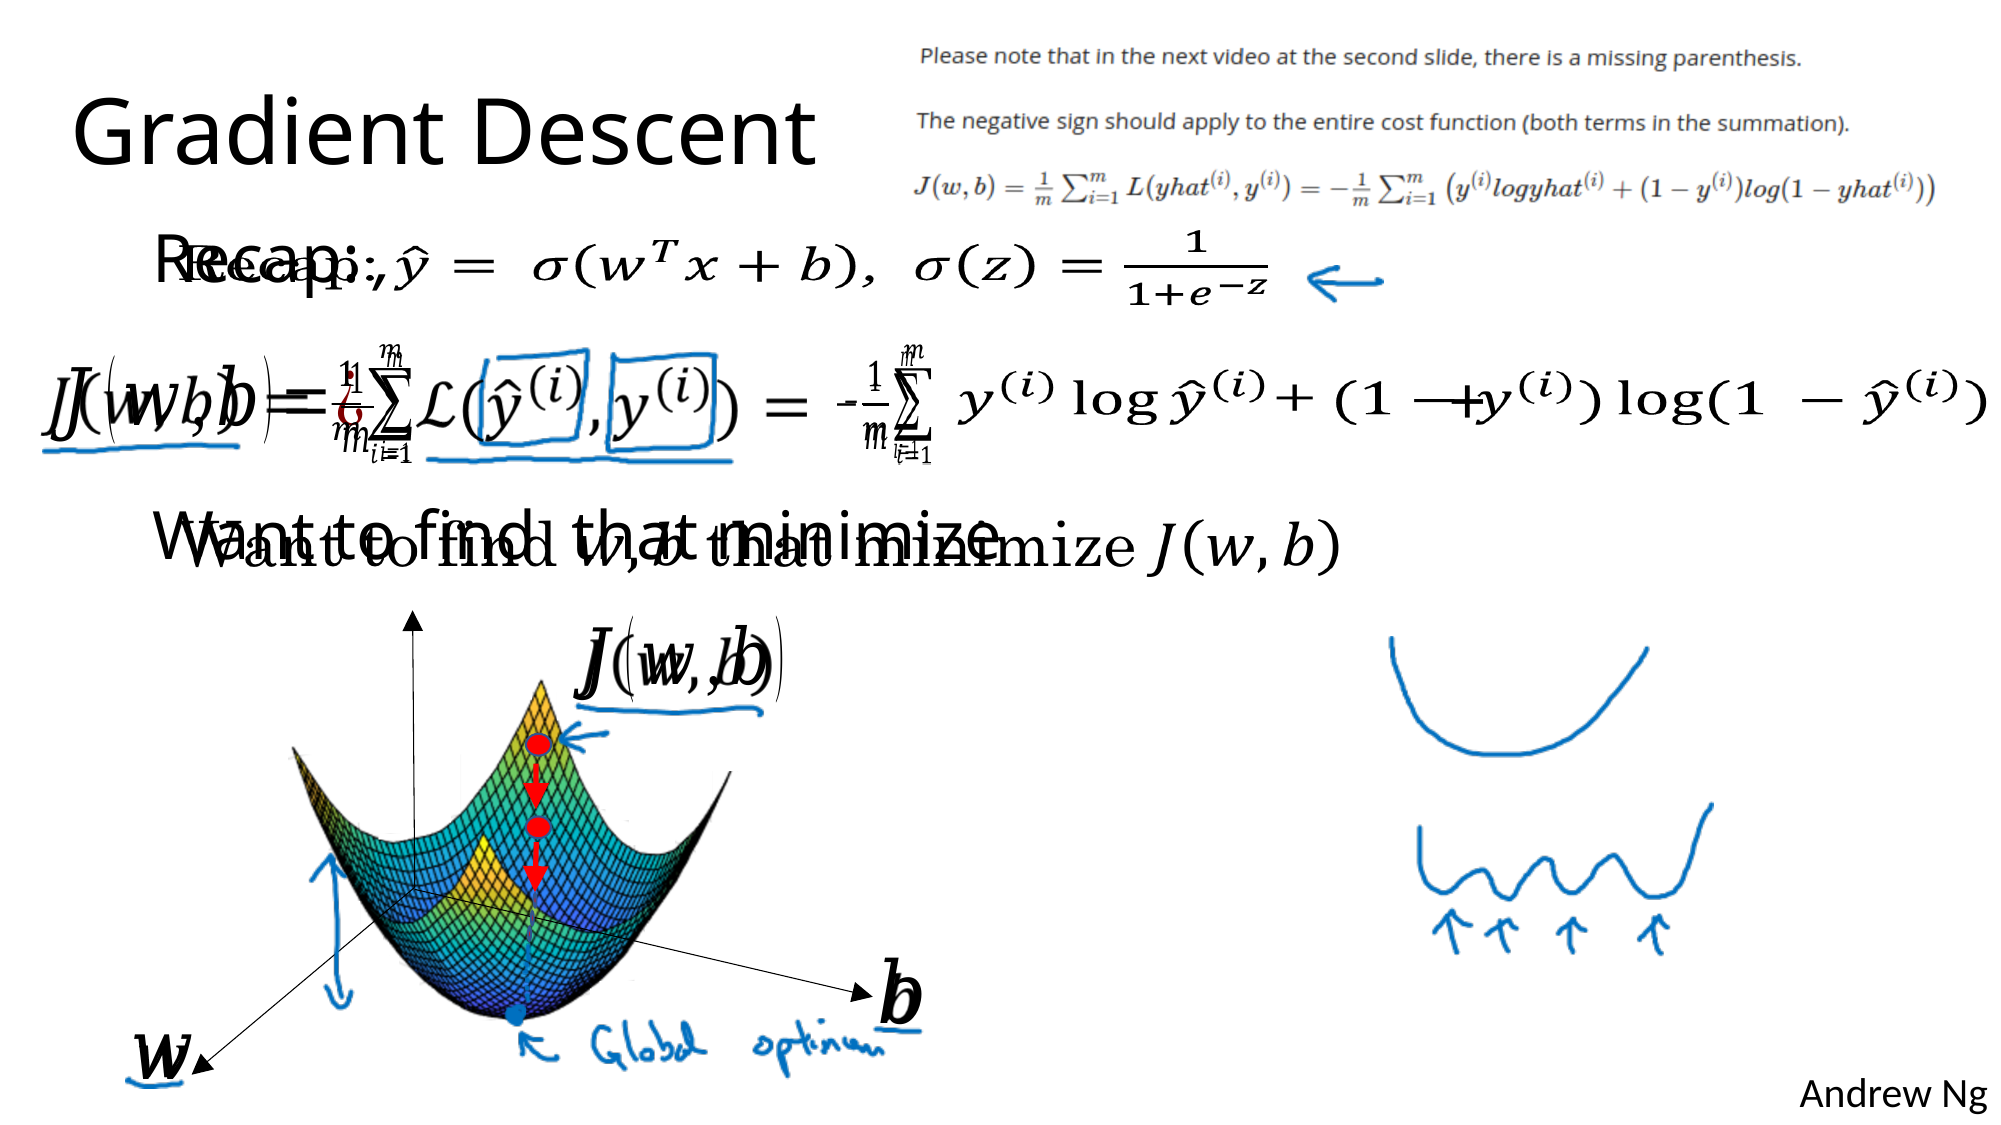

# Gradient Descent
Recap: ,
+
Want to find that minimize